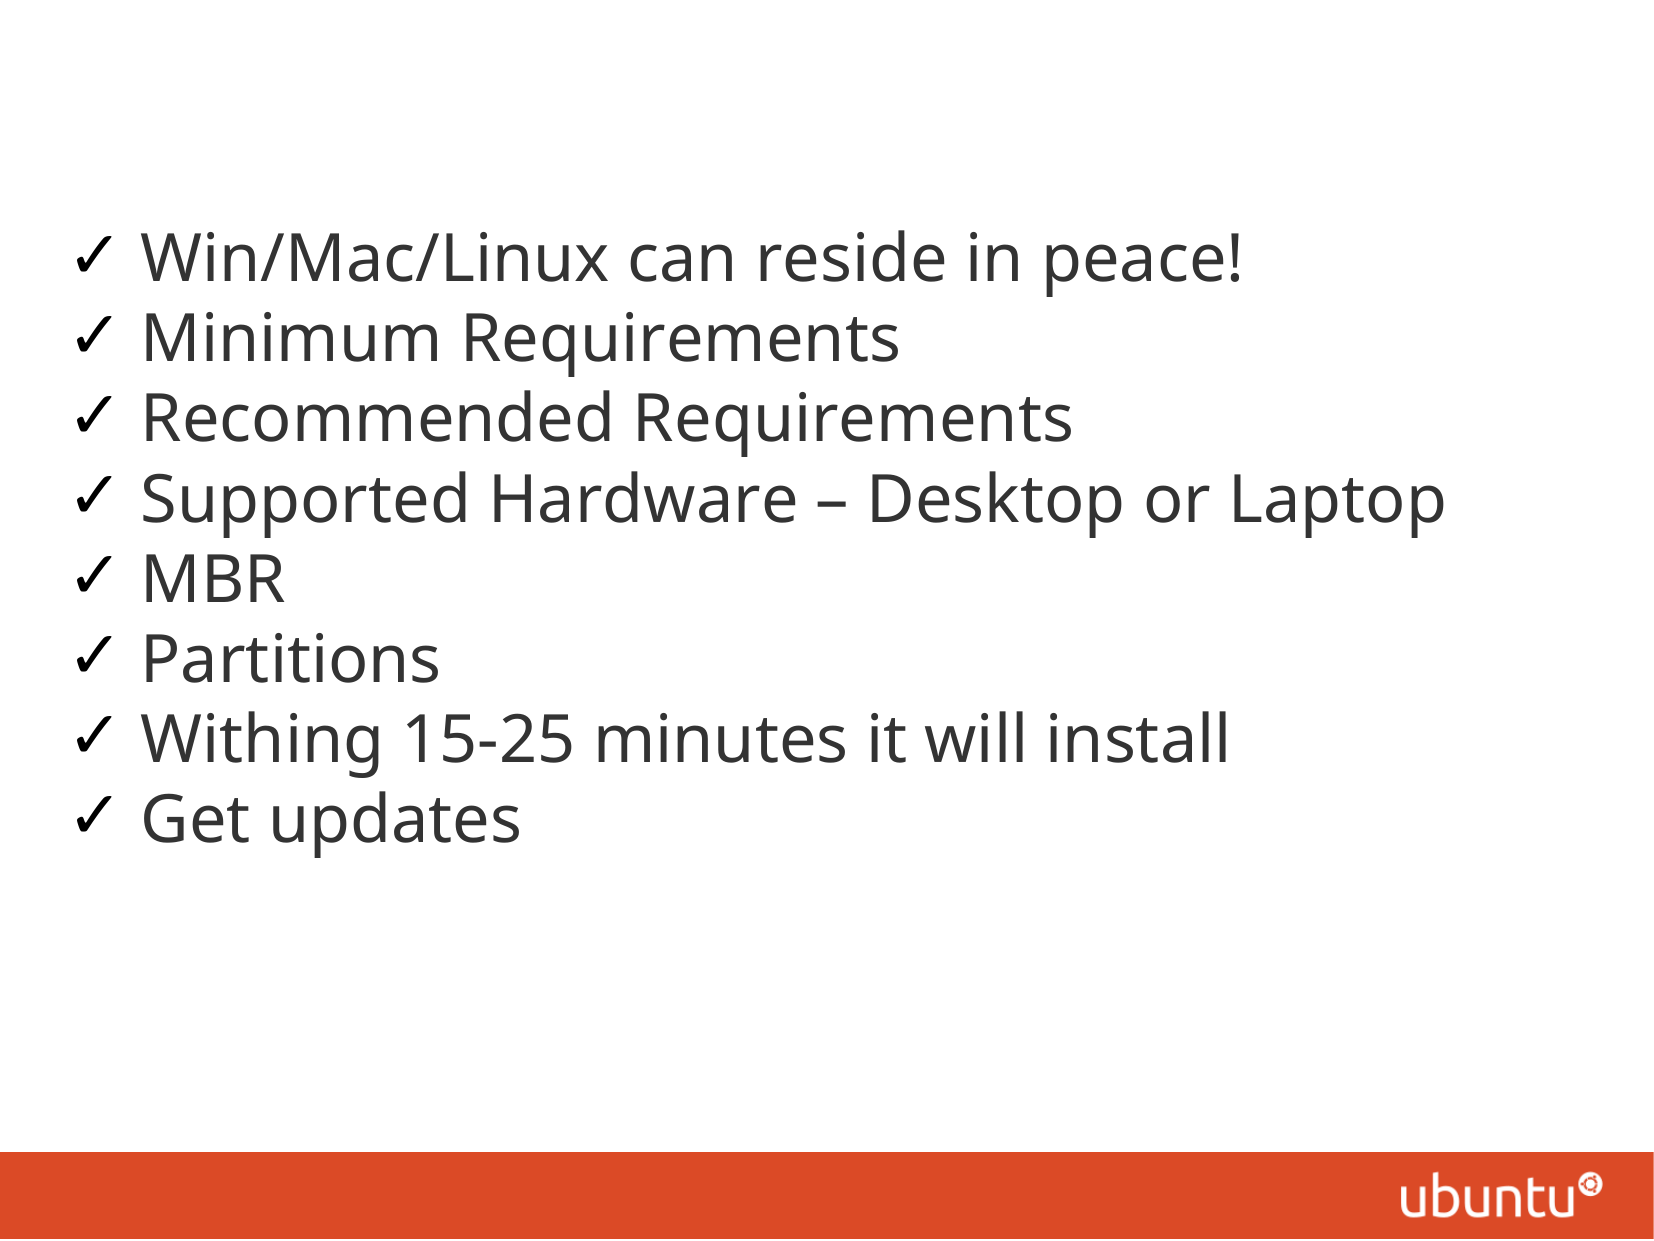

# How to install ubuntu?
 Win/Mac/Linux can reside in peace!
 Minimum Requirements
 Recommended Requirements
 Supported Hardware – Desktop or Laptop
 MBR
 Partitions
 Withing 15-25 minutes it will install
 Get updates